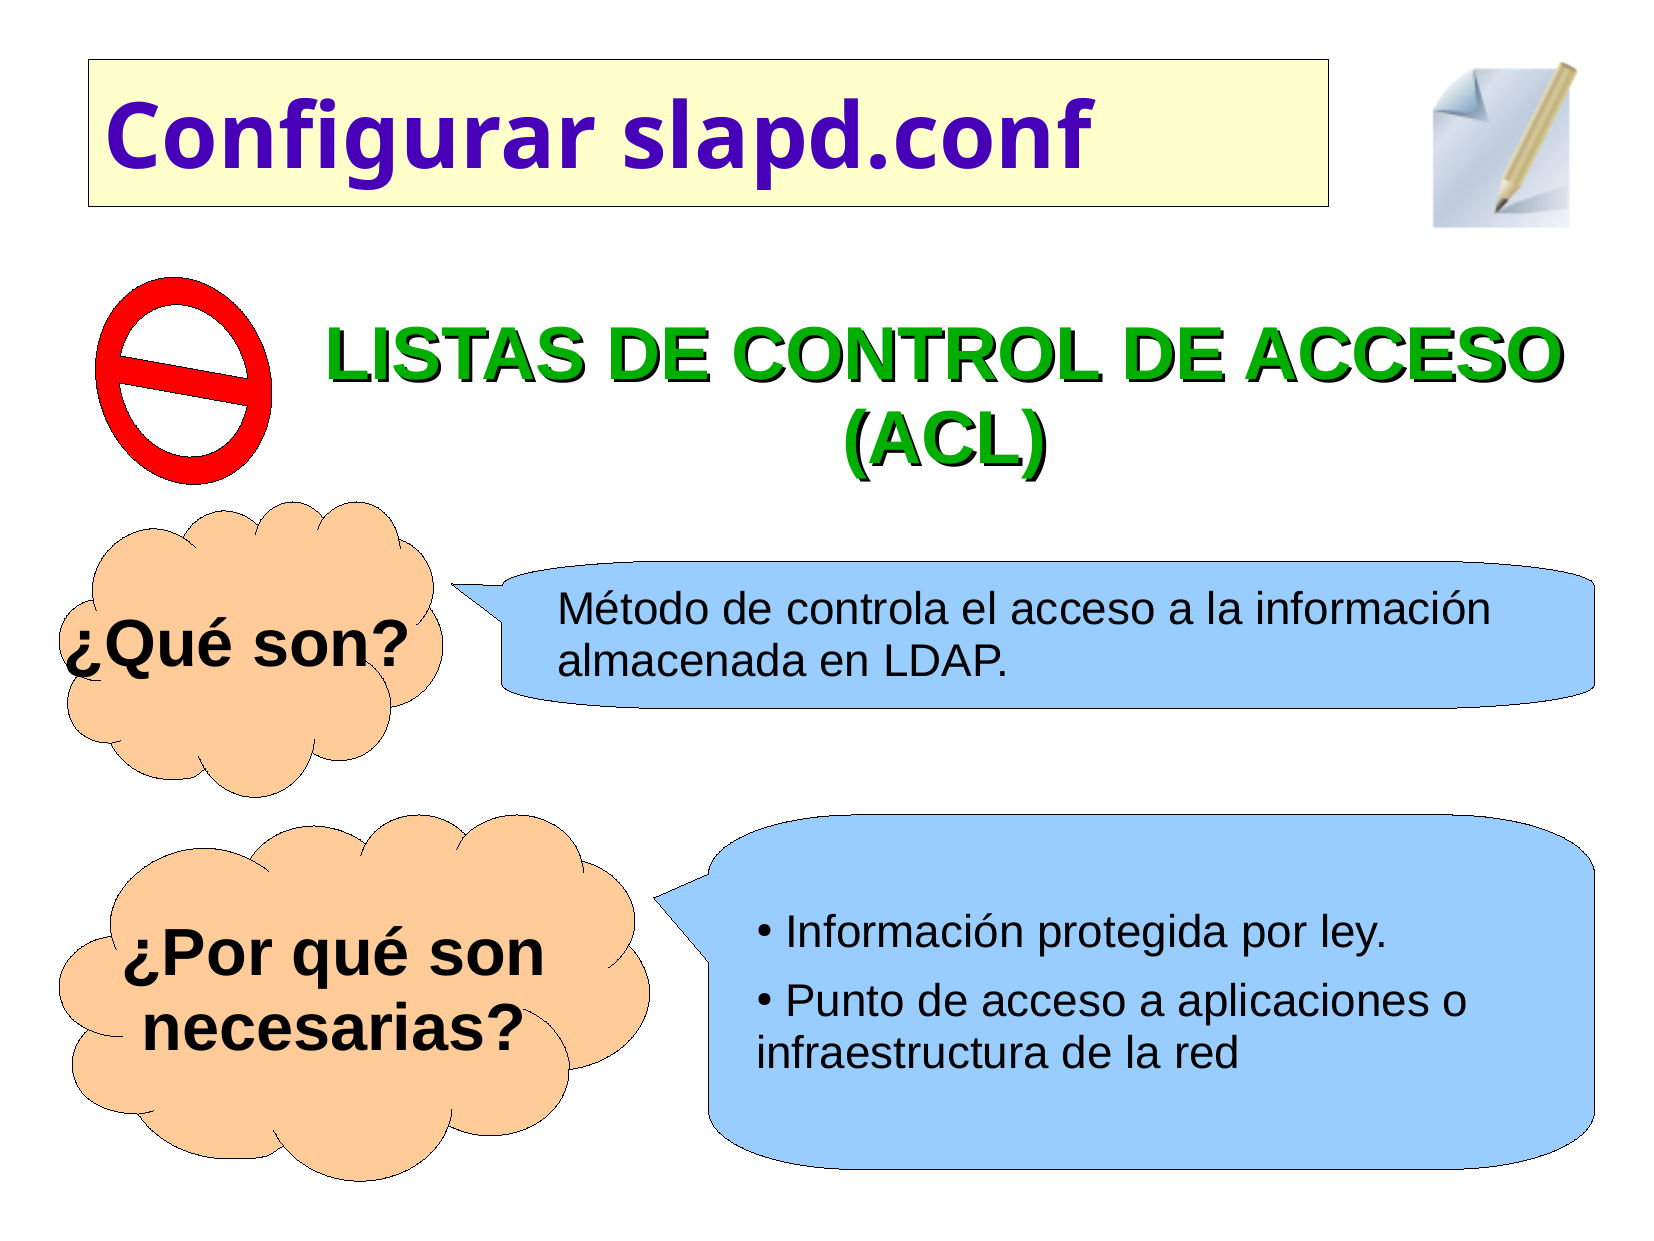

Configurar slapd.conf
LISTAS DE CONTROL DE ACCESO
(ACL)
¿Qué son?
Método de controla el acceso a la información almacenada en LDAP.
¿Por qué son
necesarias?
 Información protegida por ley.
 Punto de acceso a aplicaciones o infraestructura de la red